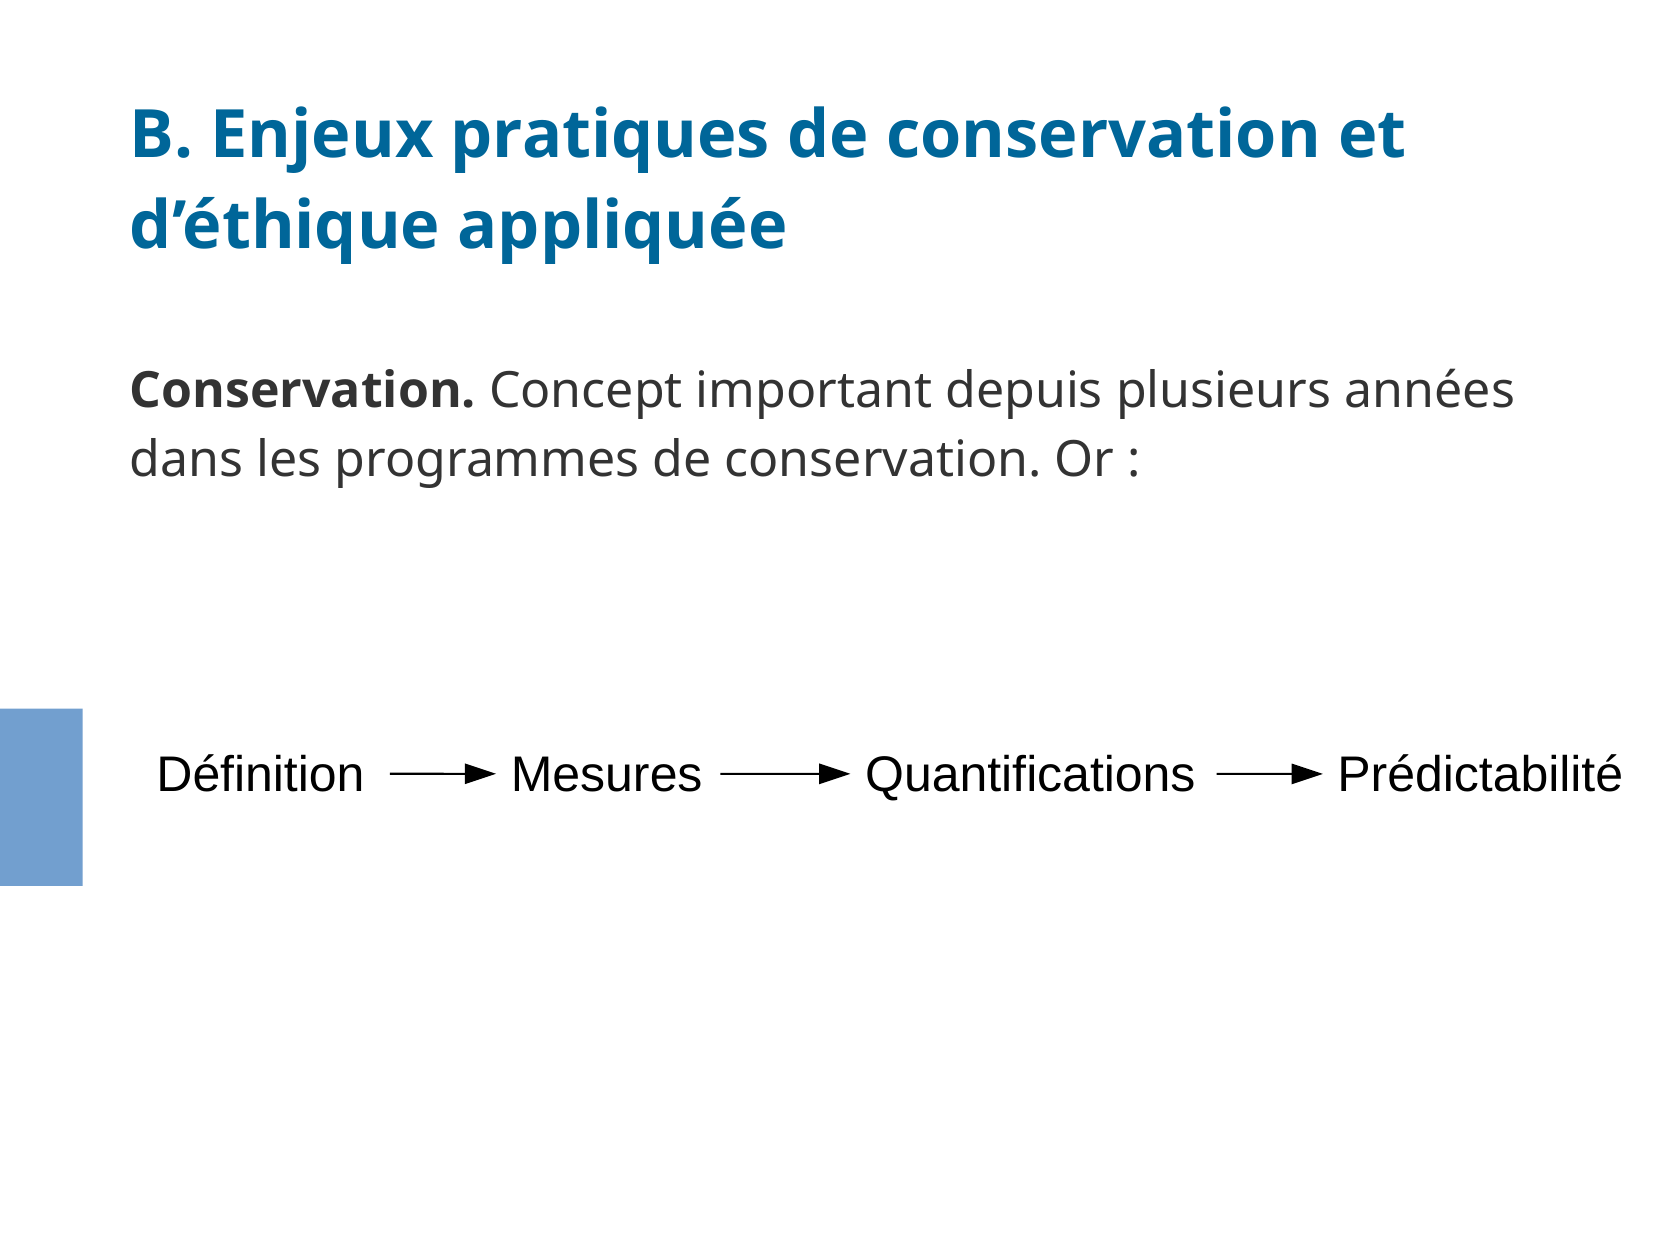

# B. Enjeux pratiques de conservation et d’éthique appliquée
Conservation. Concept important depuis plusieurs années dans les programmes de conservation. Or :
Définition
Mesures
Quantifications
Prédictabilité